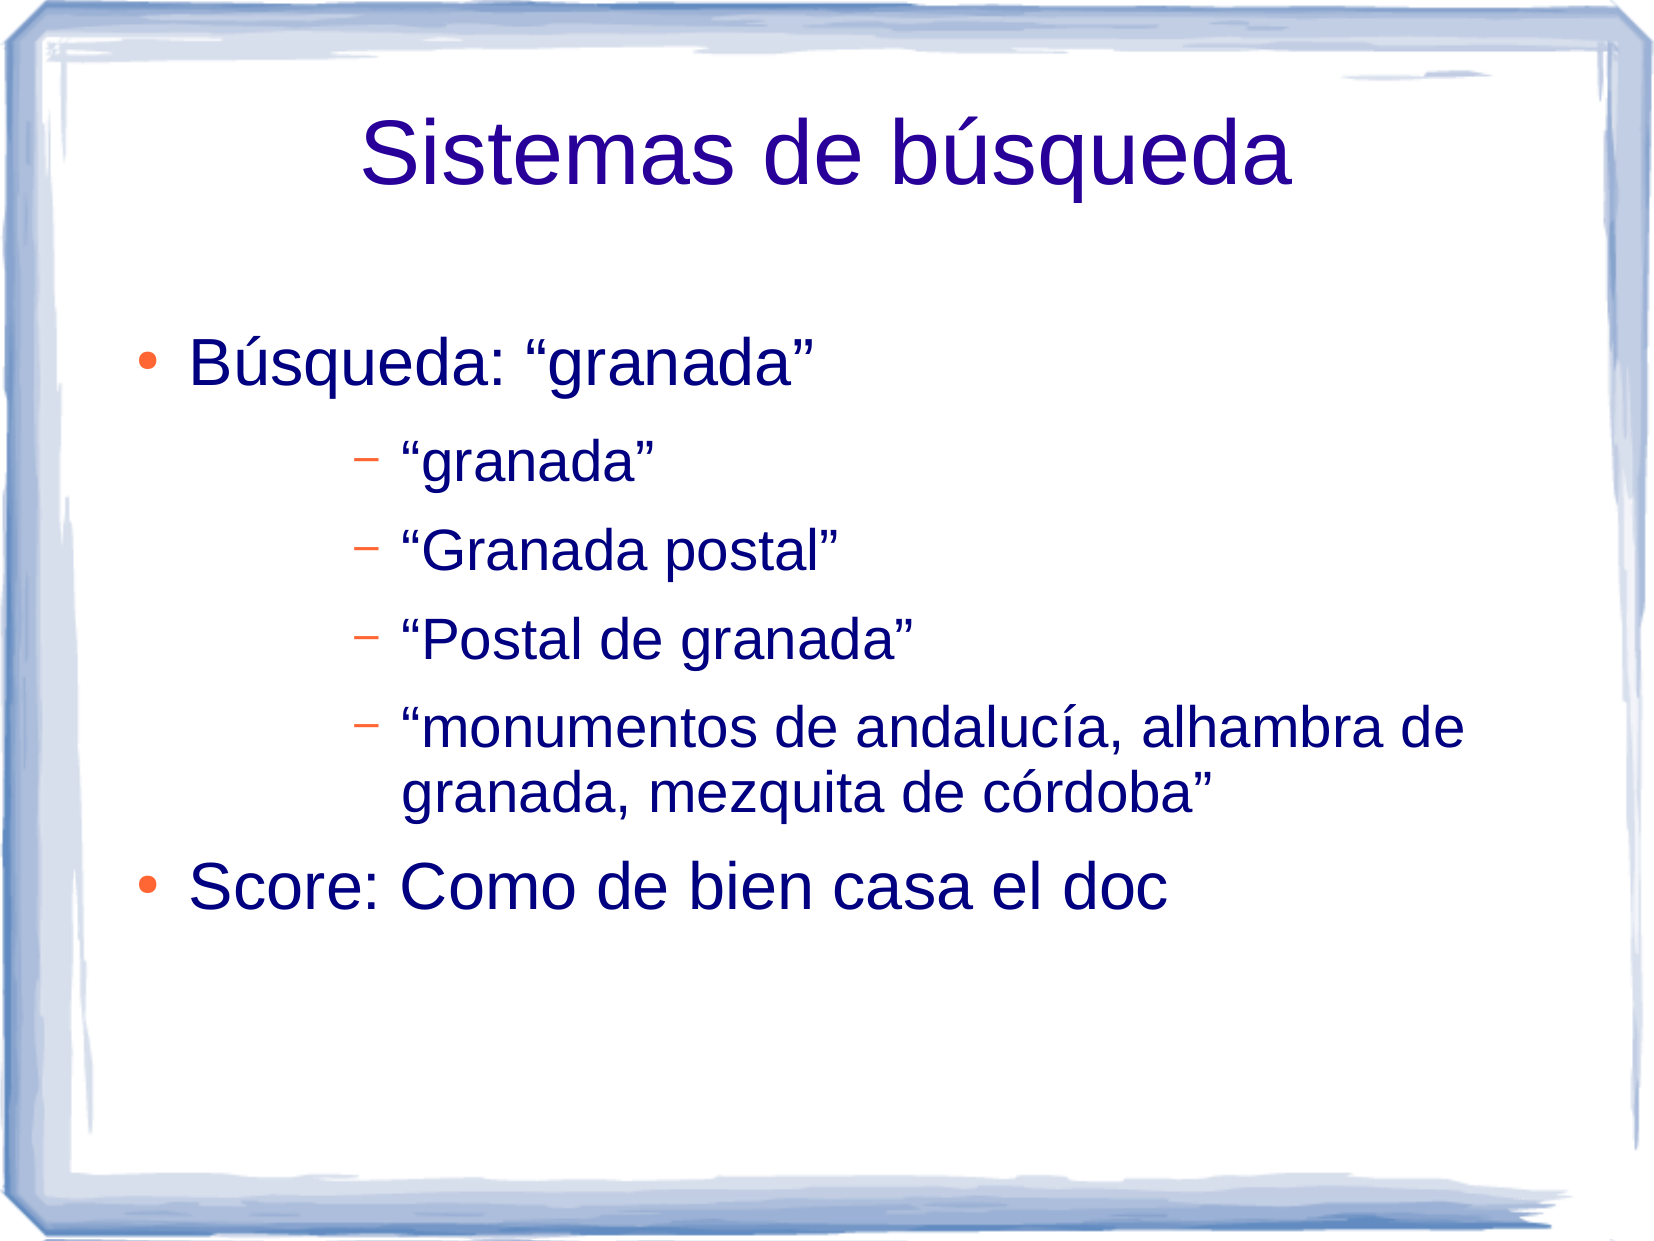

# Sistemas de búsqueda
Búsqueda: “granada”
“granada”
“Granada postal”
“Postal de granada”
“monumentos de andalucía, alhambra de granada, mezquita de córdoba”
Score: Como de bien casa el doc